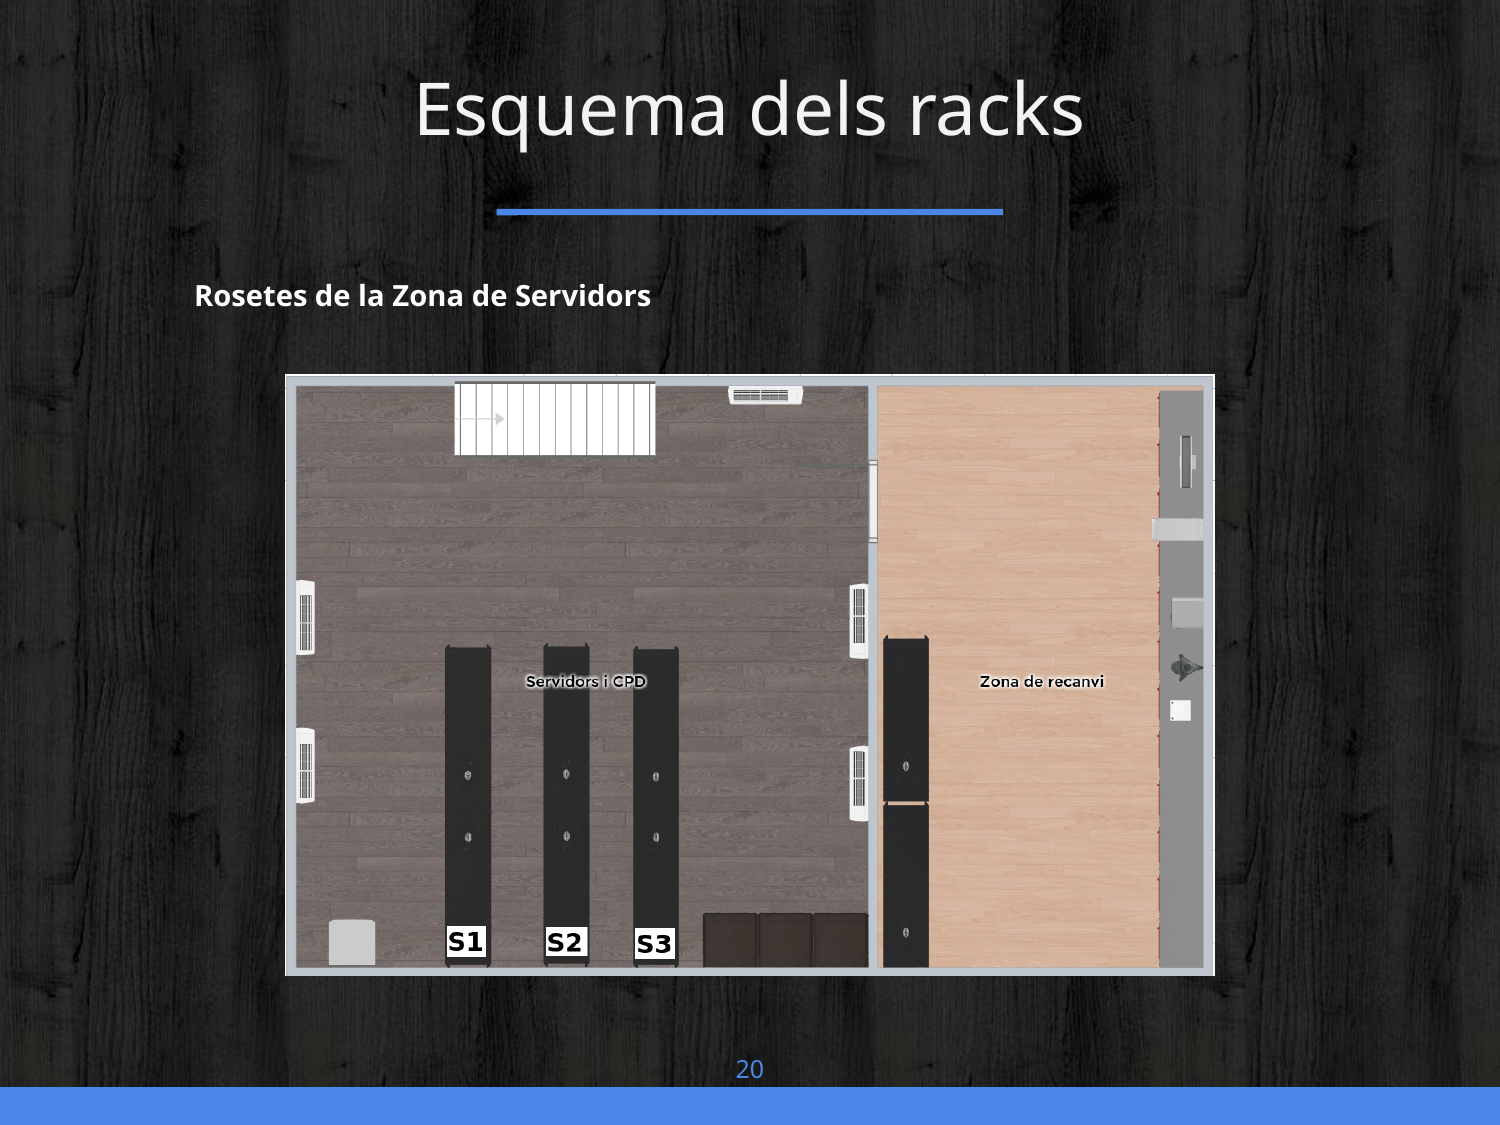

# Esquema dels racks
Rosetes de la Zona de Servidors
20